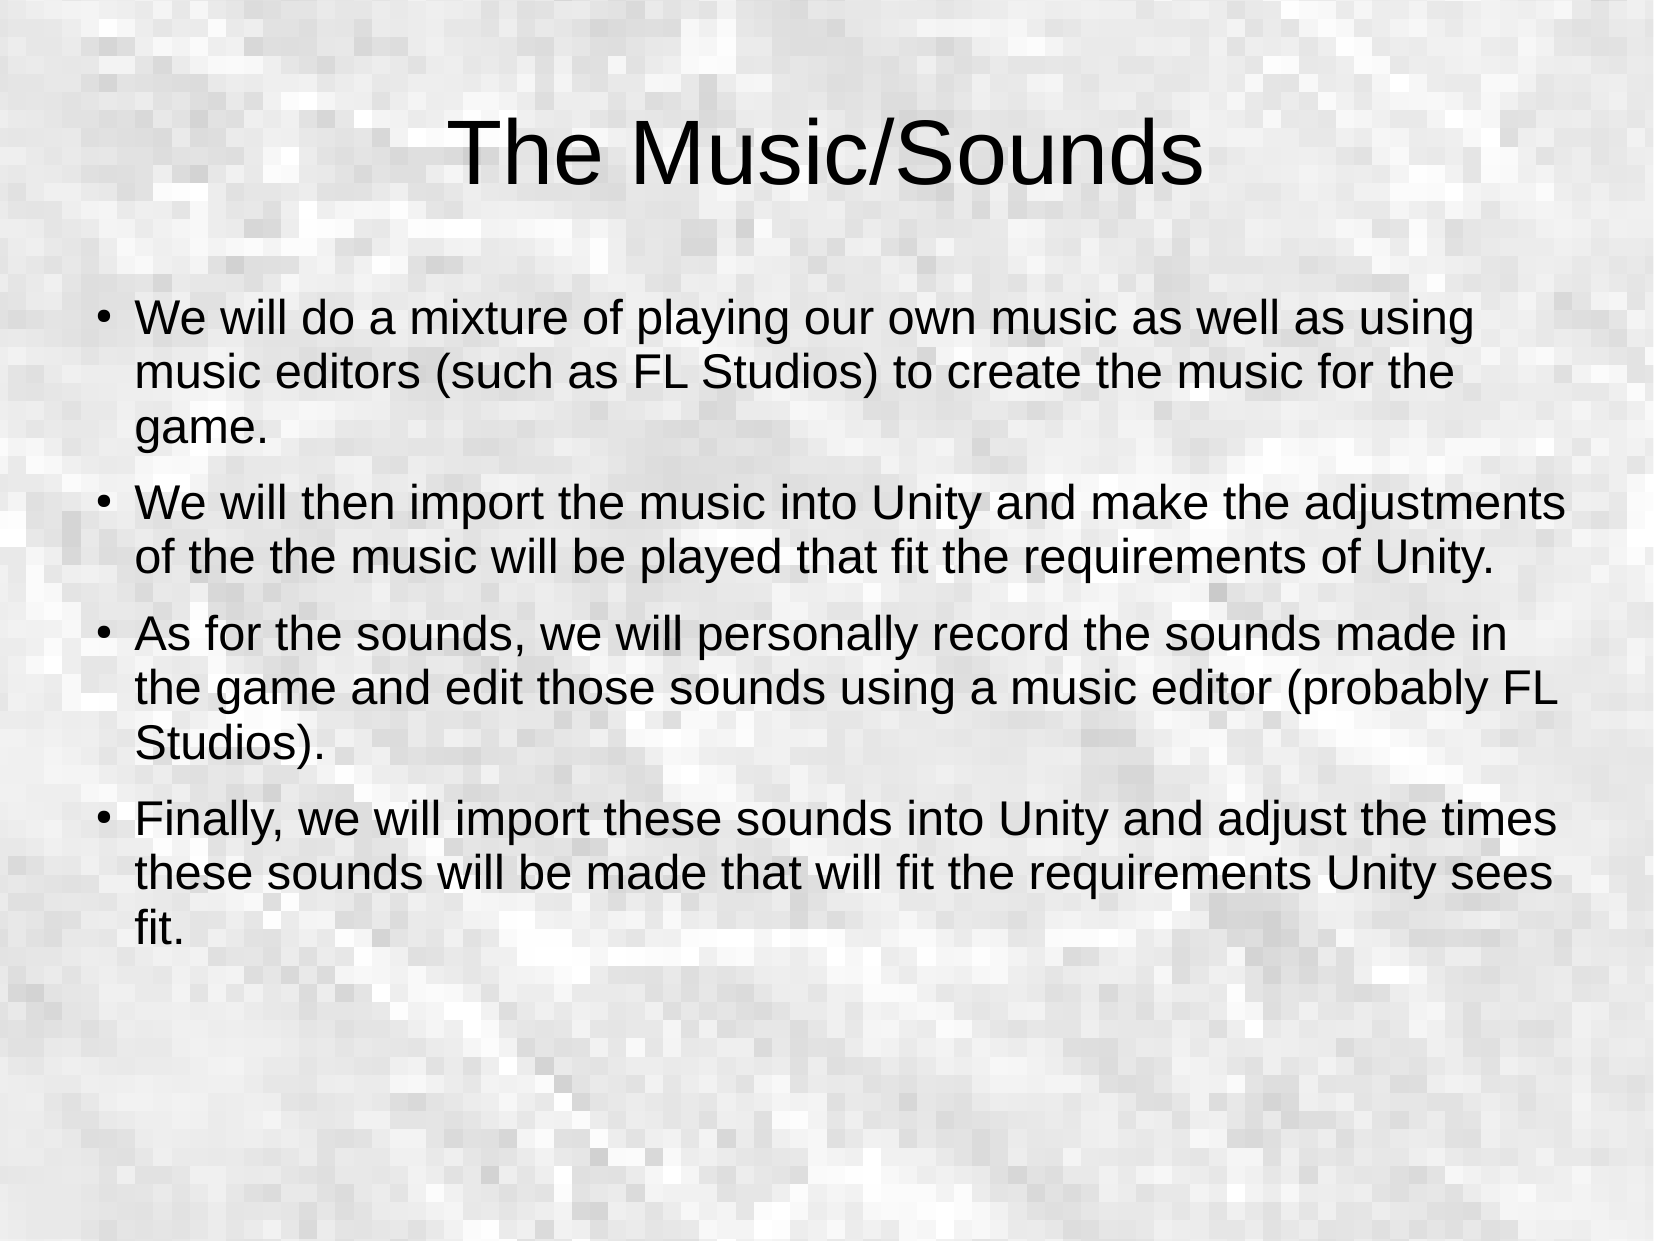

# The Music/Sounds
We will do a mixture of playing our own music as well as using music editors (such as FL Studios) to create the music for the game.
We will then import the music into Unity and make the adjustments of the the music will be played that fit the requirements of Unity.
As for the sounds, we will personally record the sounds made in the game and edit those sounds using a music editor (probably FL Studios).
Finally, we will import these sounds into Unity and adjust the times these sounds will be made that will fit the requirements Unity sees fit.